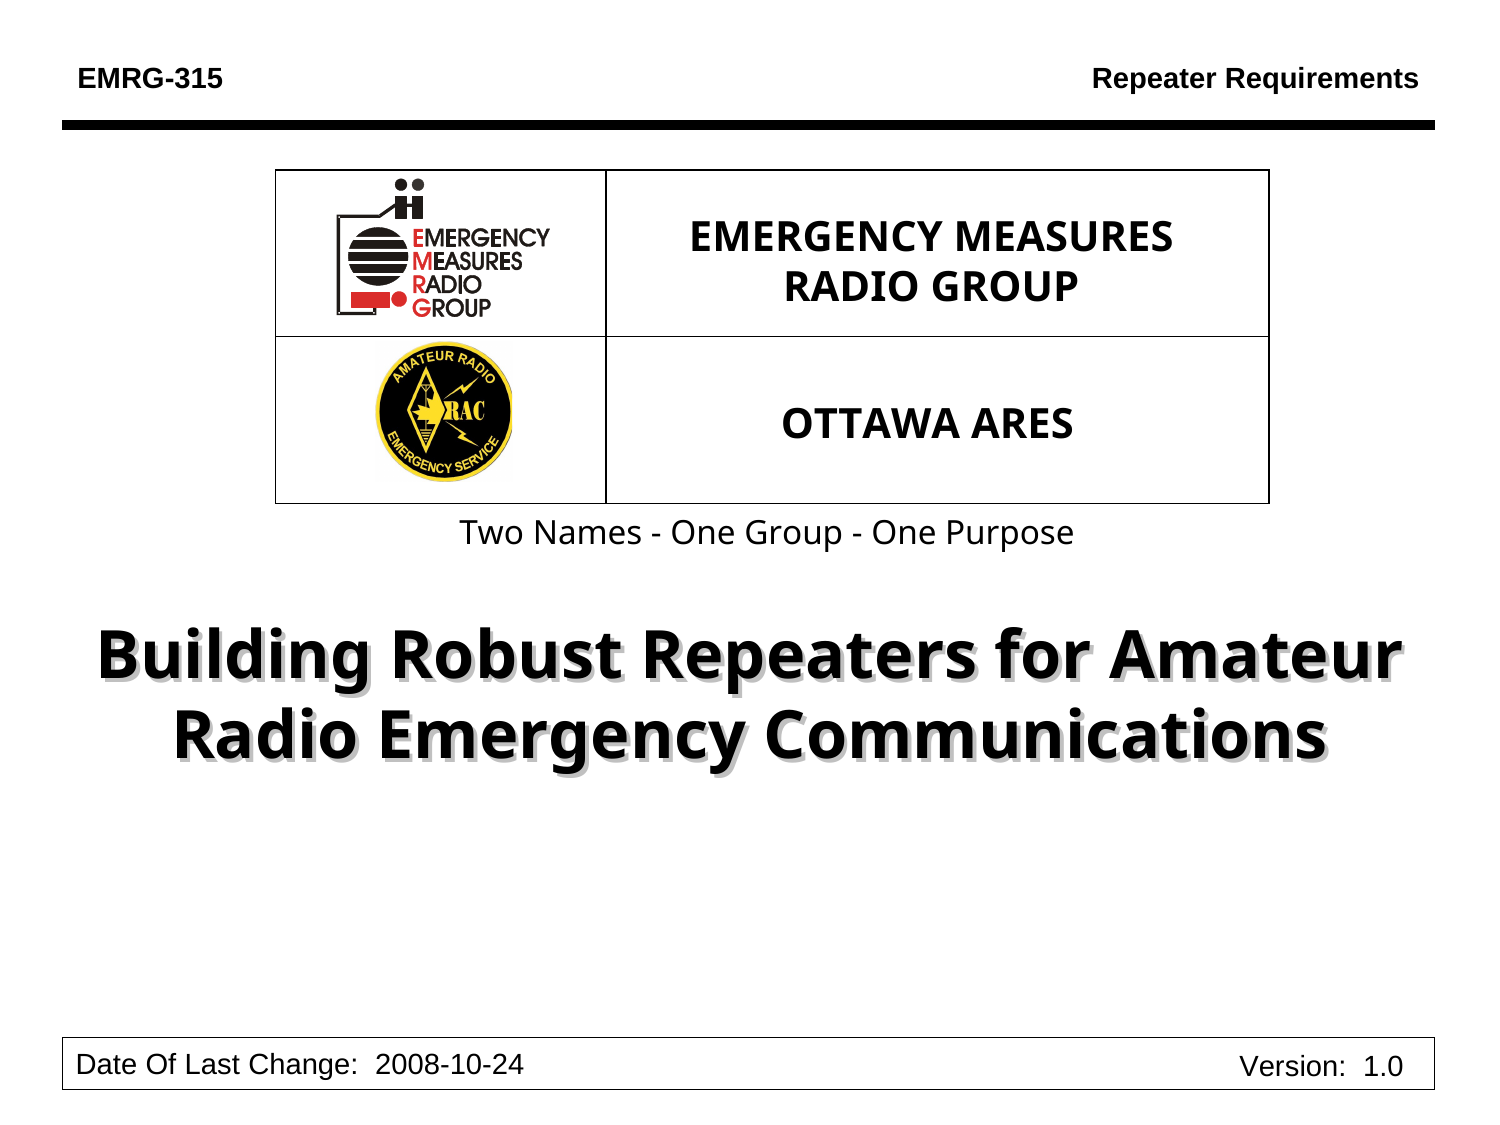

EMRG-315
Repeater Requirements
EMERGENCY MEASURES RADIO GROUP
OTTAWA ARES
Two Names - One Group - One Purpose
Building Robust Repeaters for Amateur Radio Emergency Communications
Date Of Last Change: 2008-10-24
Version: 1.0